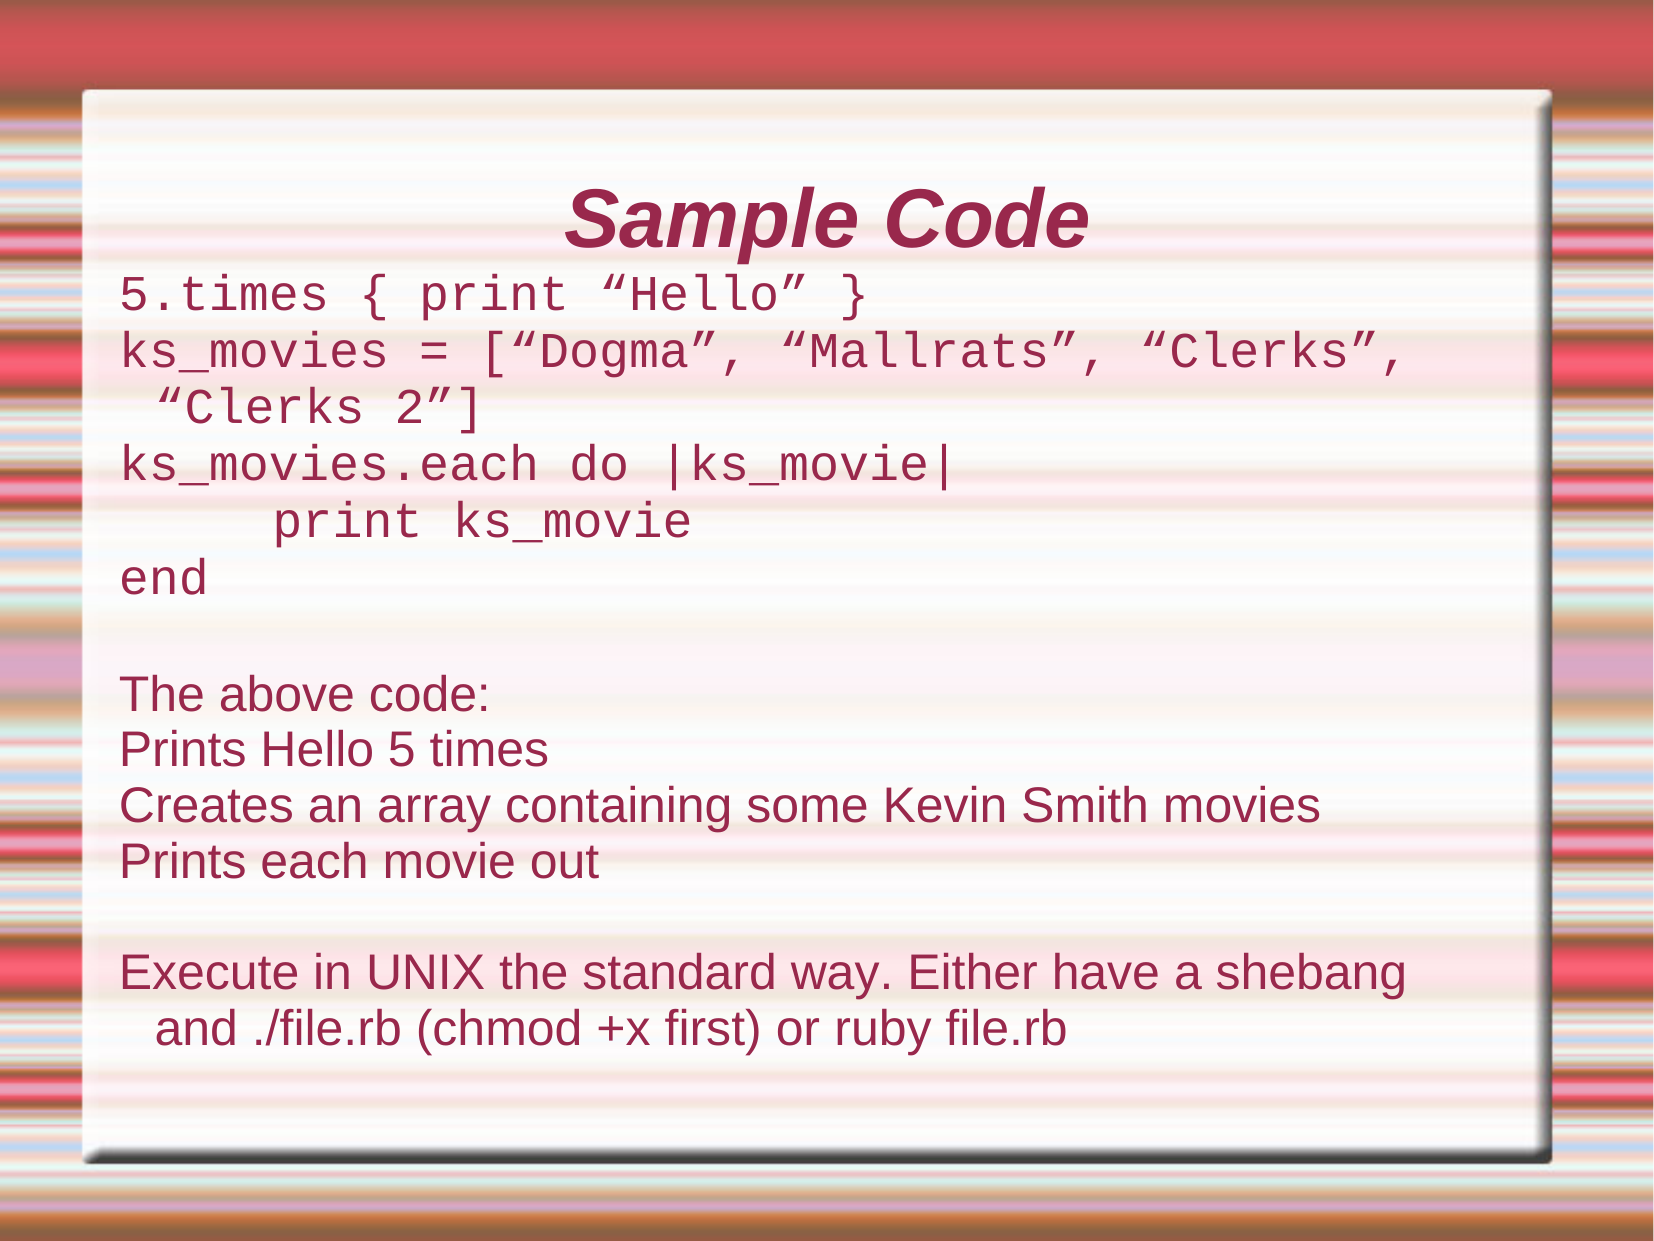

# Sample Code
5.times { print “Hello” }
ks_movies = [“Dogma”, “Mallrats”, “Clerks”, “Clerks 2”]
ks_movies.each do |ks_movie|
	print ks_movie
end
The above code:
Prints Hello 5 times
Creates an array containing some Kevin Smith movies
Prints each movie out
Execute in UNIX the standard way. Either have a shebang and ./file.rb (chmod +x first) or ruby file.rb